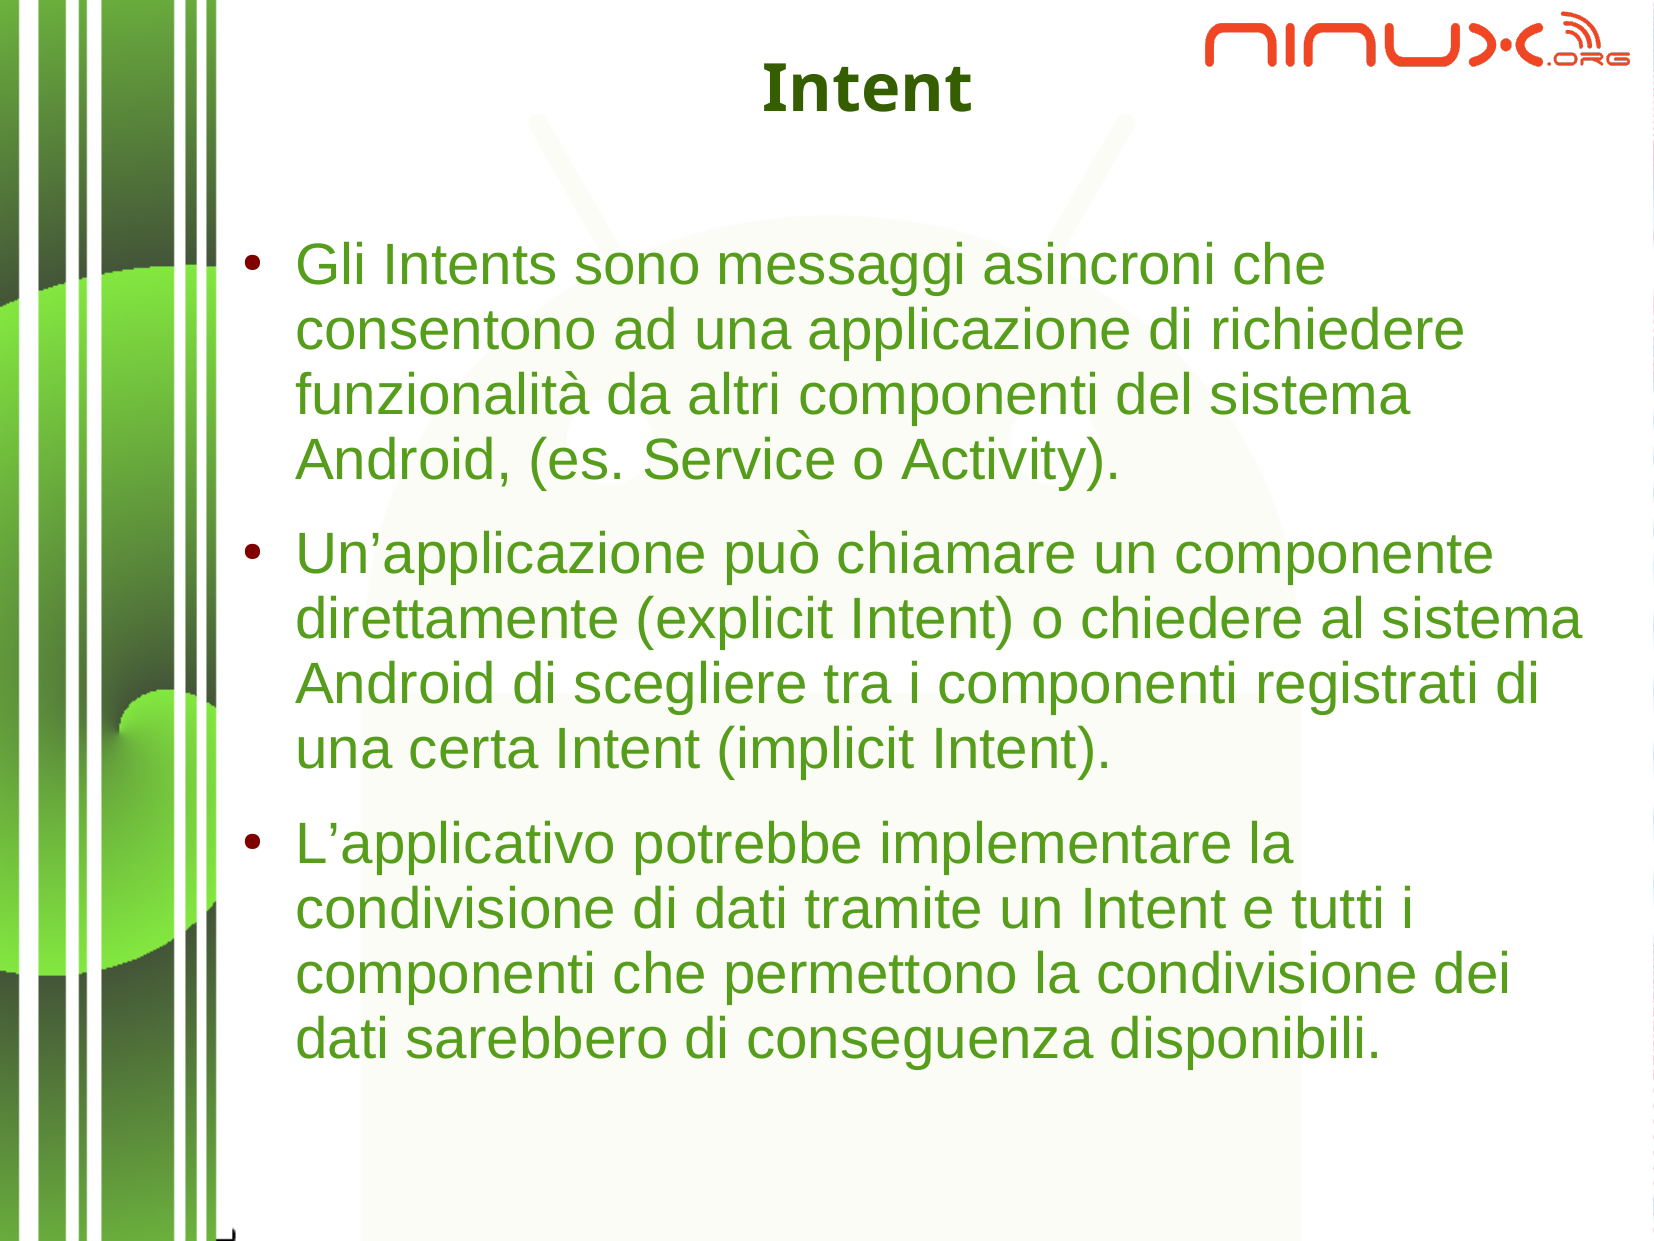

# Intent
Gli Intents sono messaggi asincroni che consentono ad una applicazione di richiedere funzionalità da altri componenti del sistema Android, (es. Service o Activity).
Un’applicazione può chiamare un componente direttamente (explicit Intent) o chiedere al sistema Android di scegliere tra i componenti registrati di una certa Intent (implicit Intent).
L’applicativo potrebbe implementare la condivisione di dati tramite un Intent e tutti i componenti che permettono la condivisione dei dati sarebbero di conseguenza disponibili.